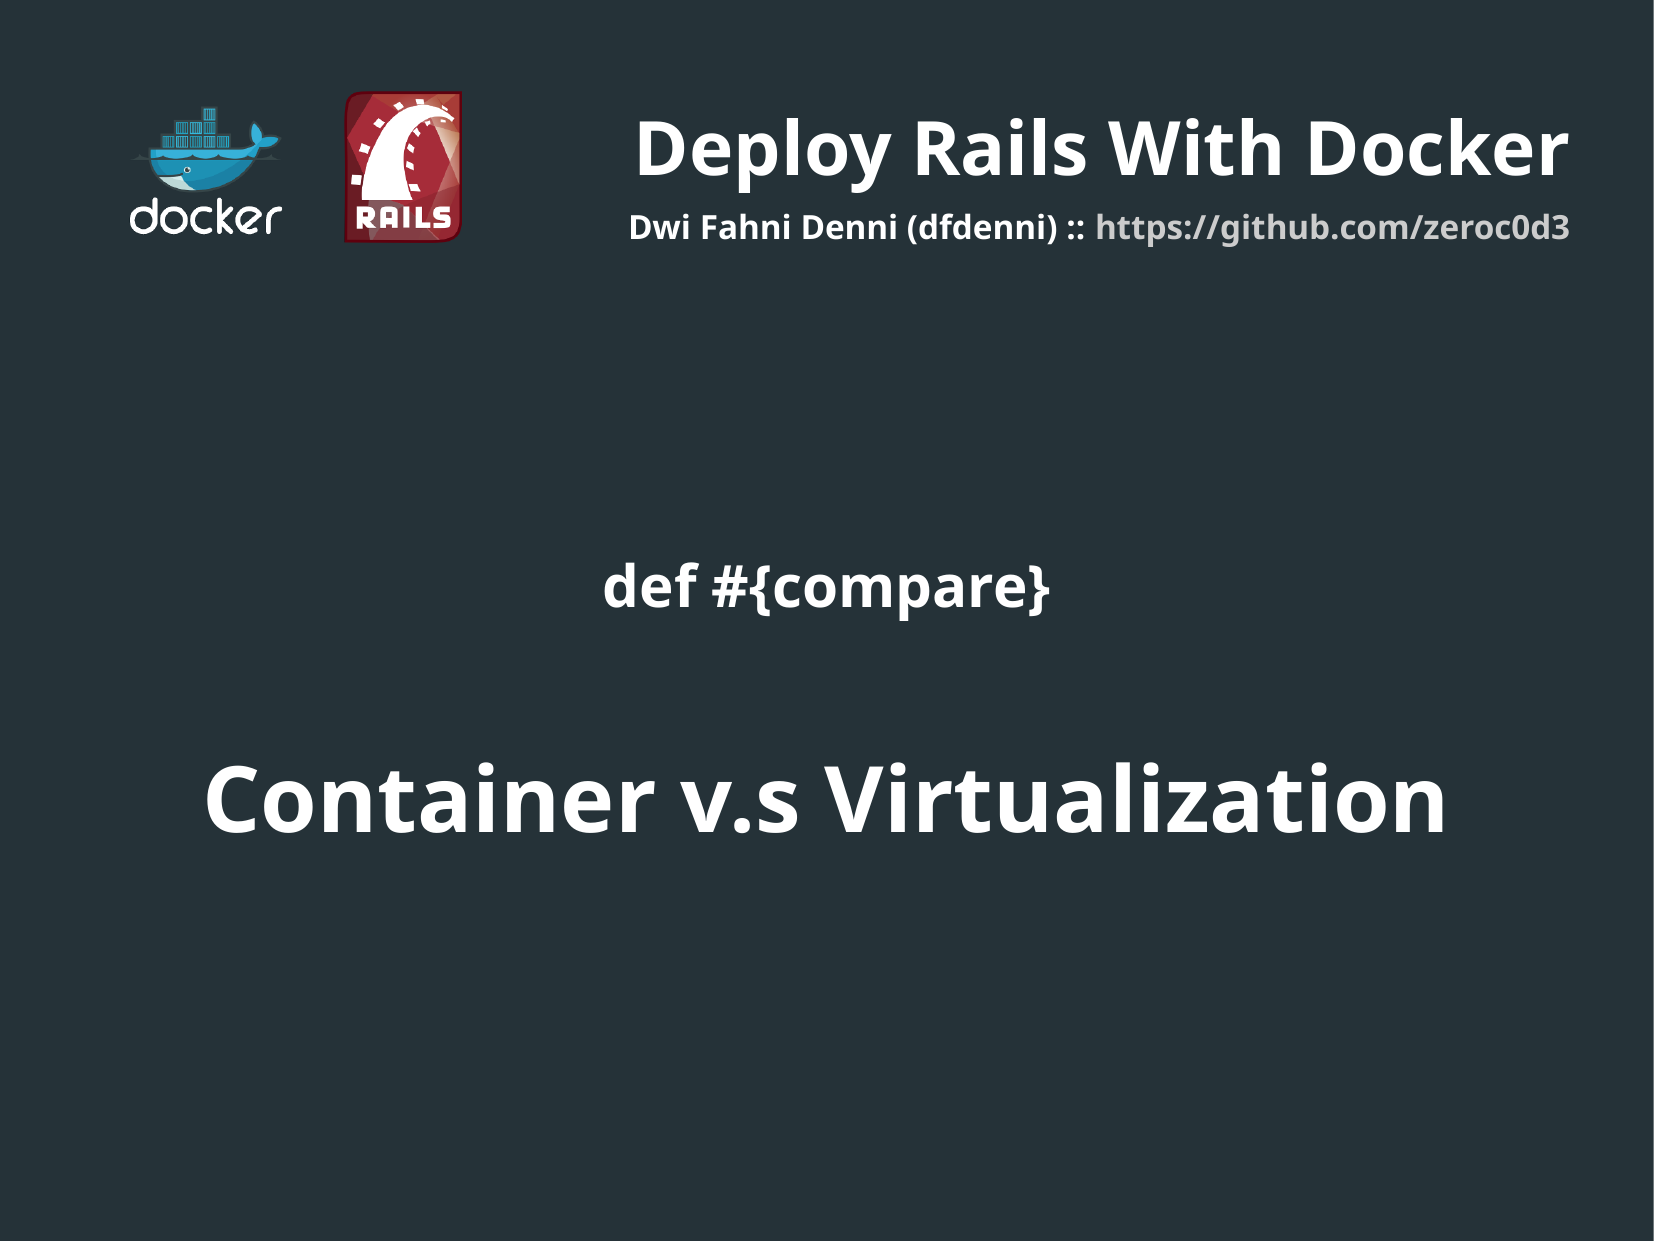

Deploy Rails With Docker
Dwi Fahni Denni (dfdenni) :: https://github.com/zeroc0d3
# def #{compare}
Container v.s Virtualization